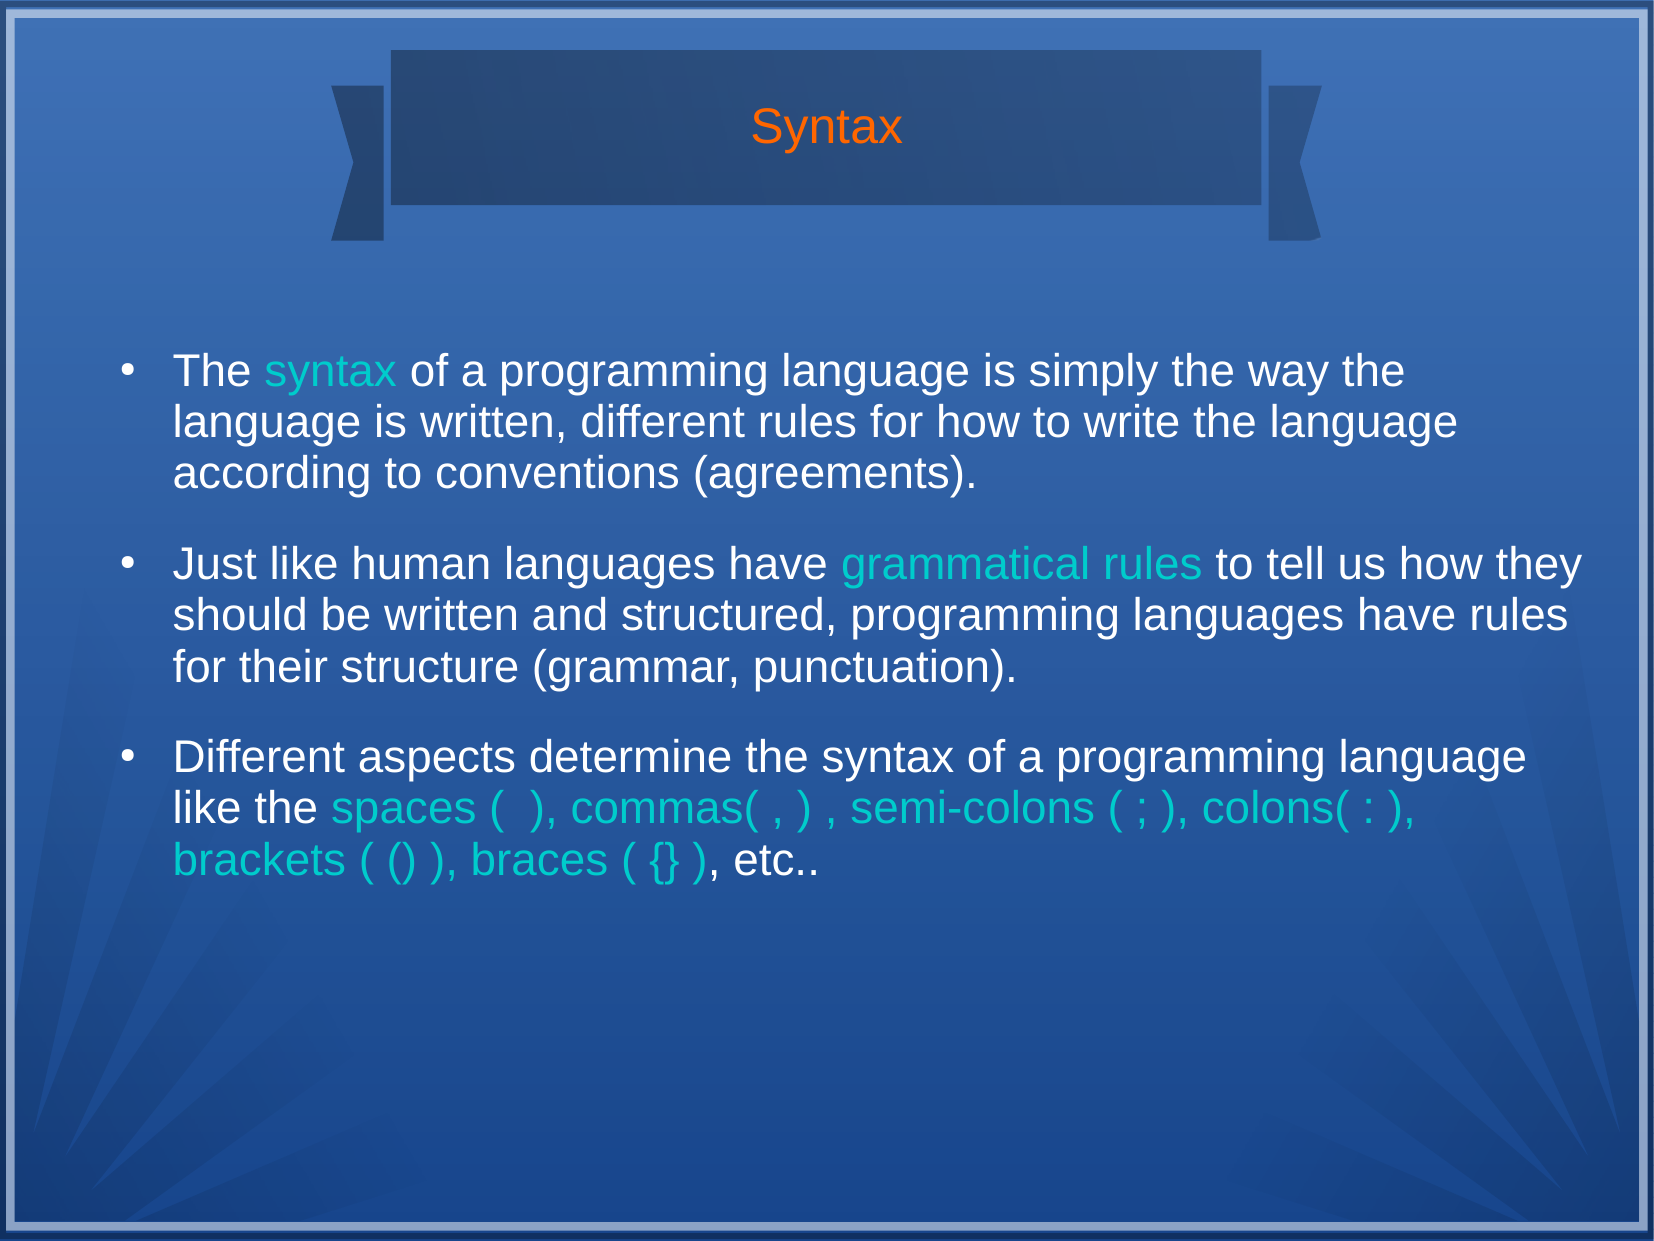

# Syntax
The syntax of a programming language is simply the way the language is written, different rules for how to write the language according to conventions (agreements).
Just like human languages have grammatical rules to tell us how they should be written and structured, programming languages have rules for their structure (grammar, punctuation).
Different aspects determine the syntax of a programming language like the spaces ( ), commas( , ) , semi-colons ( ; ), colons( : ), brackets ( () ), braces ( {} ), etc..